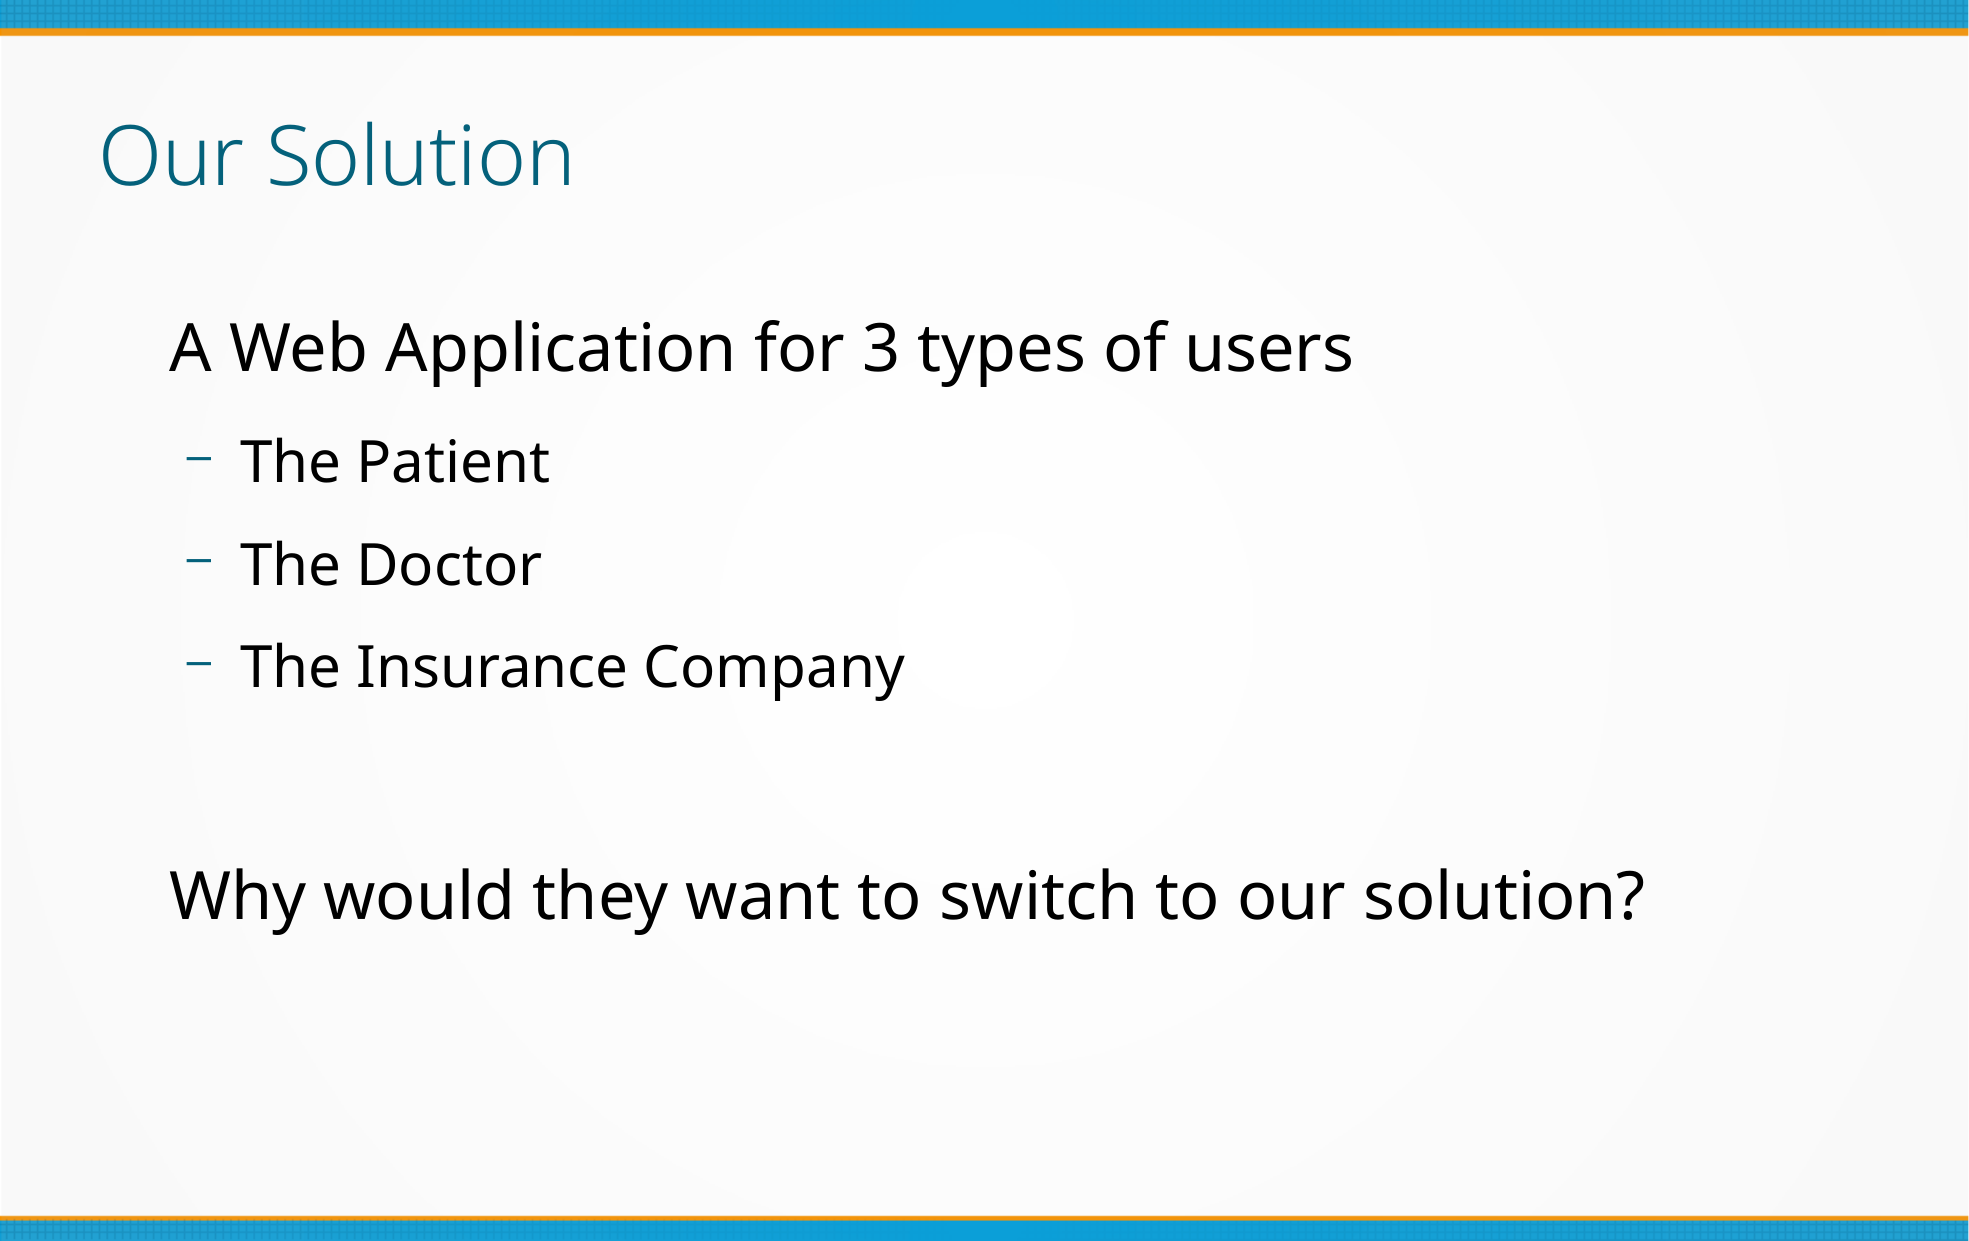

# Our Solution
A Web Application for 3 types of users
The Patient
The Doctor
The Insurance Company
Why would they want to switch to our solution?